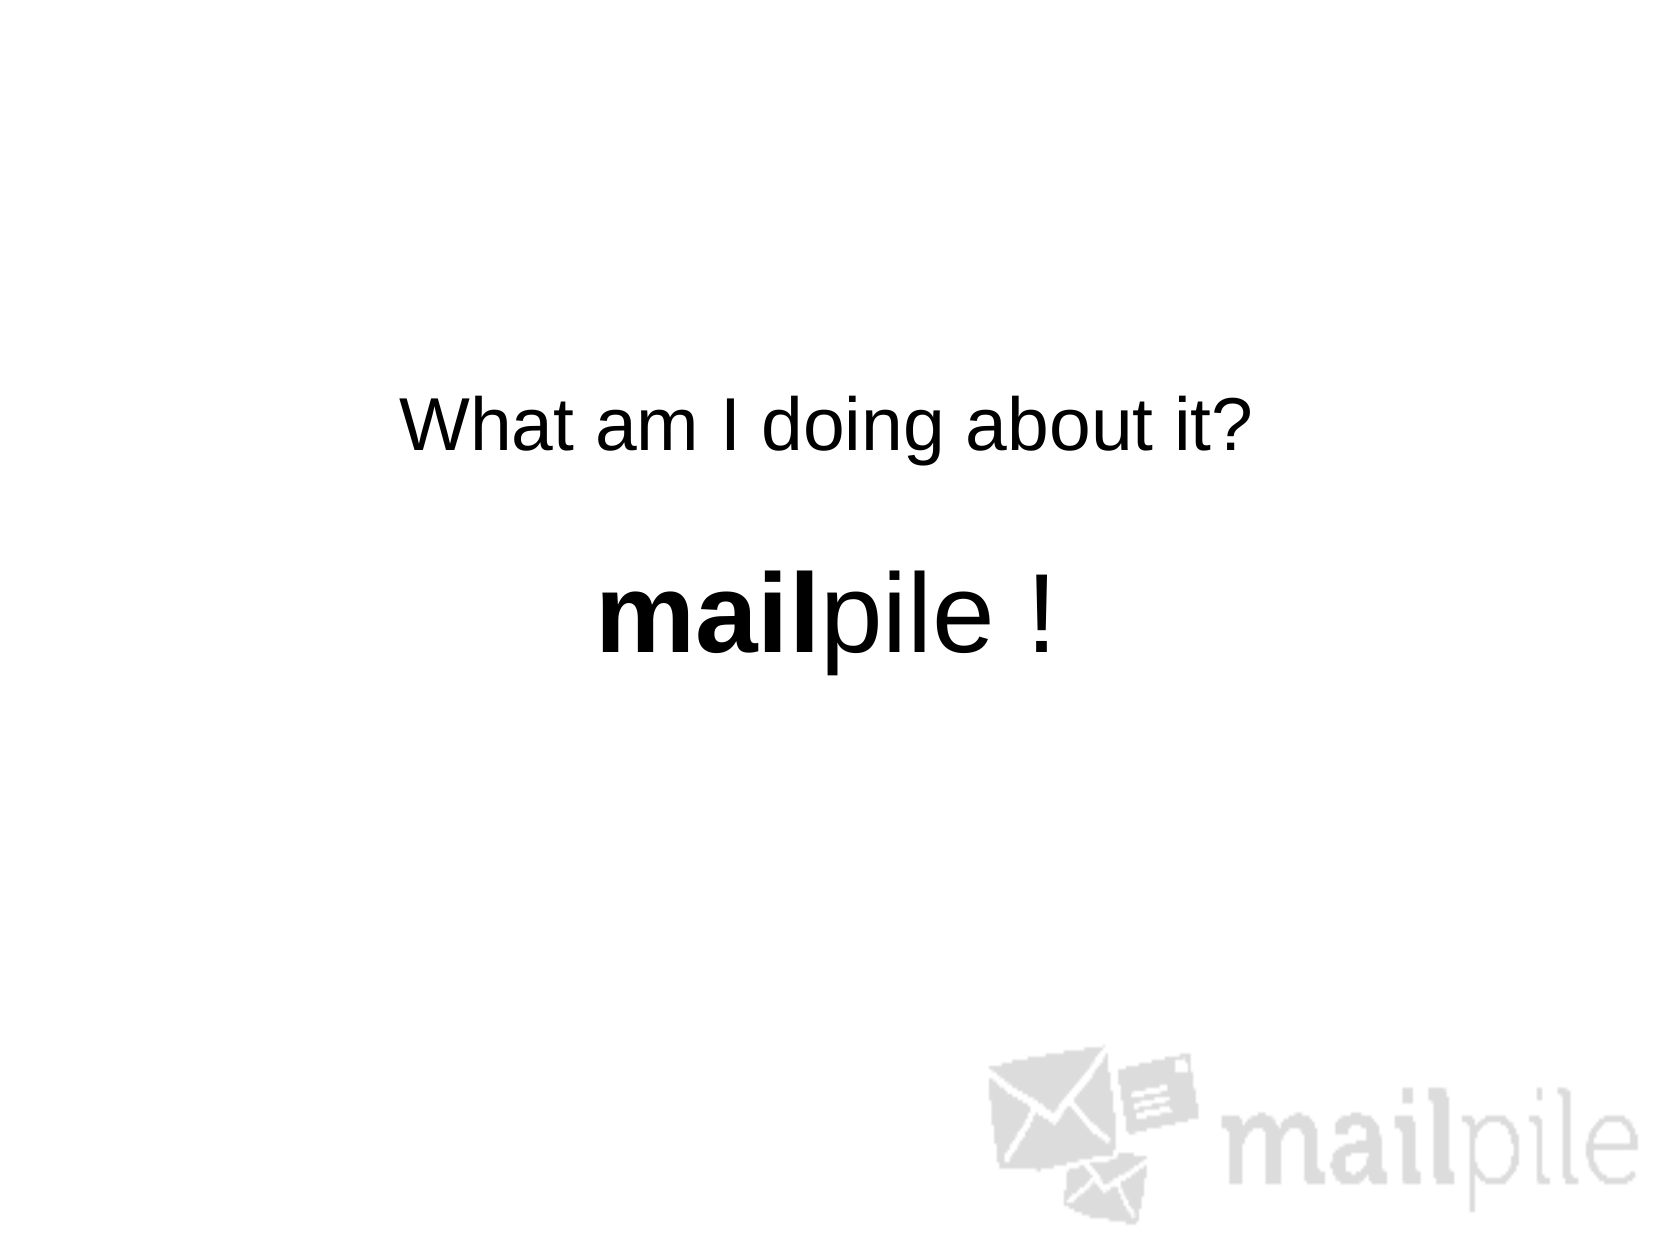

# What am I doing about it?
mailpile !